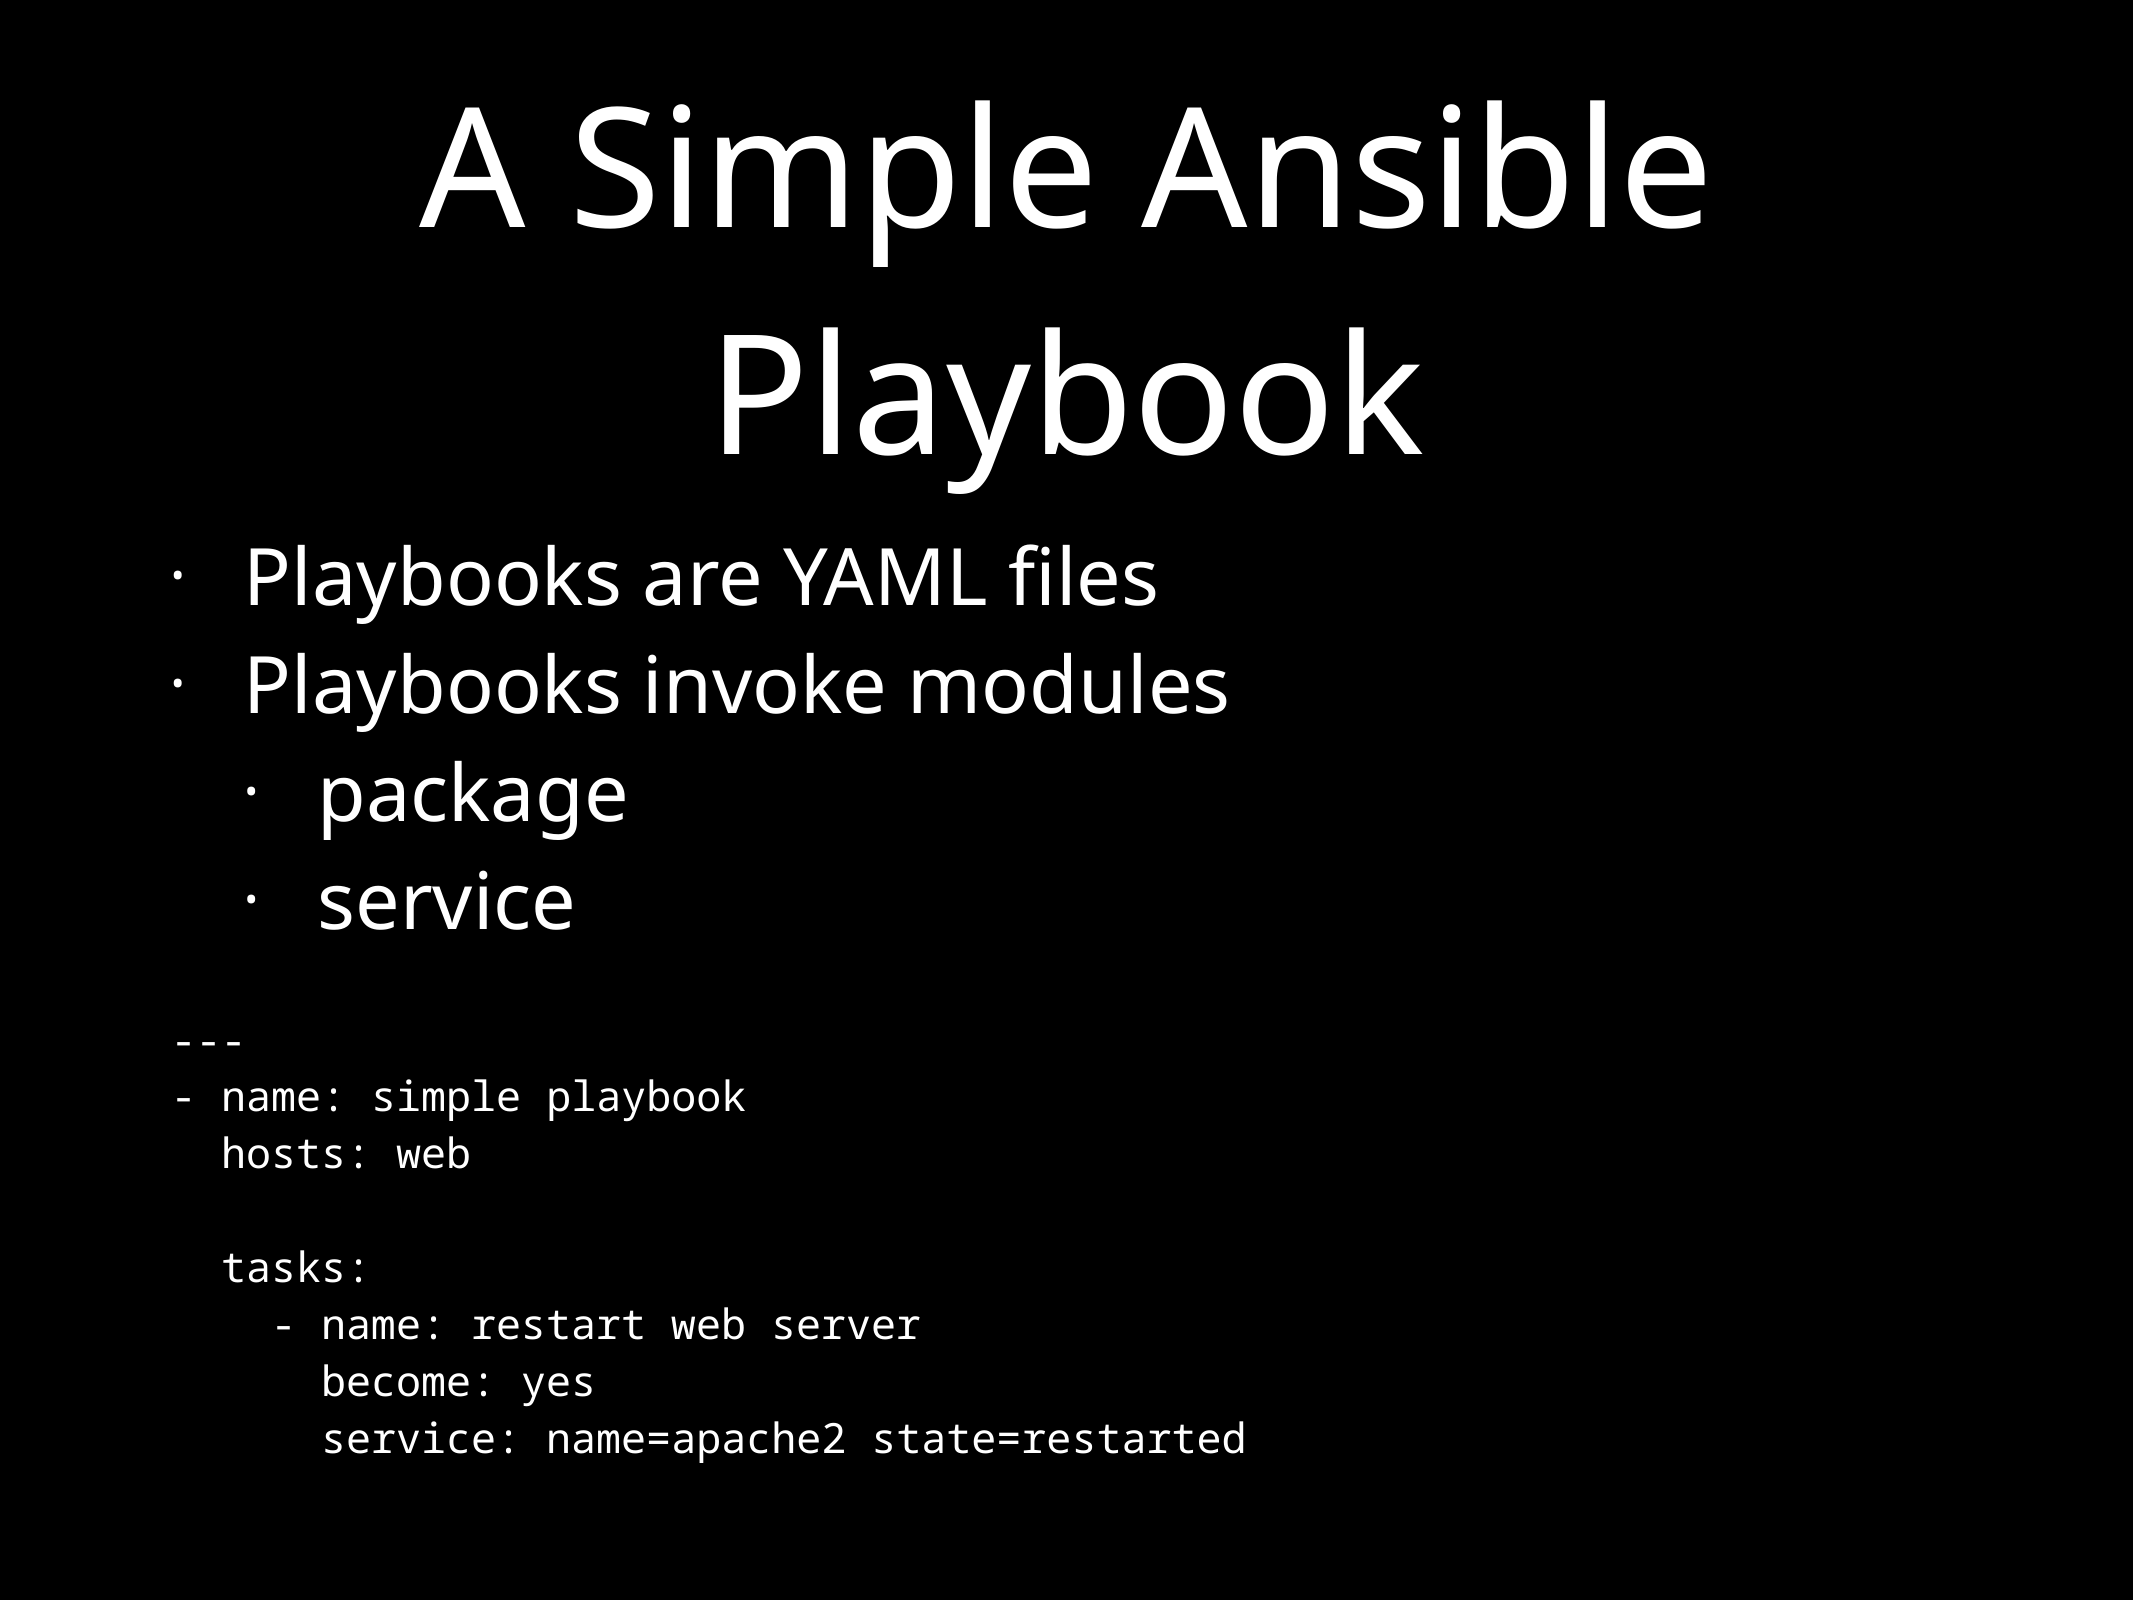

A Simple Ansible Playbook
Playbooks are YAML files
Playbooks invoke modules
package
service
---
- name: simple playbook
 hosts: web
 tasks:
 - name: restart web server
 become: yes
 service: name=apache2 state=restarted